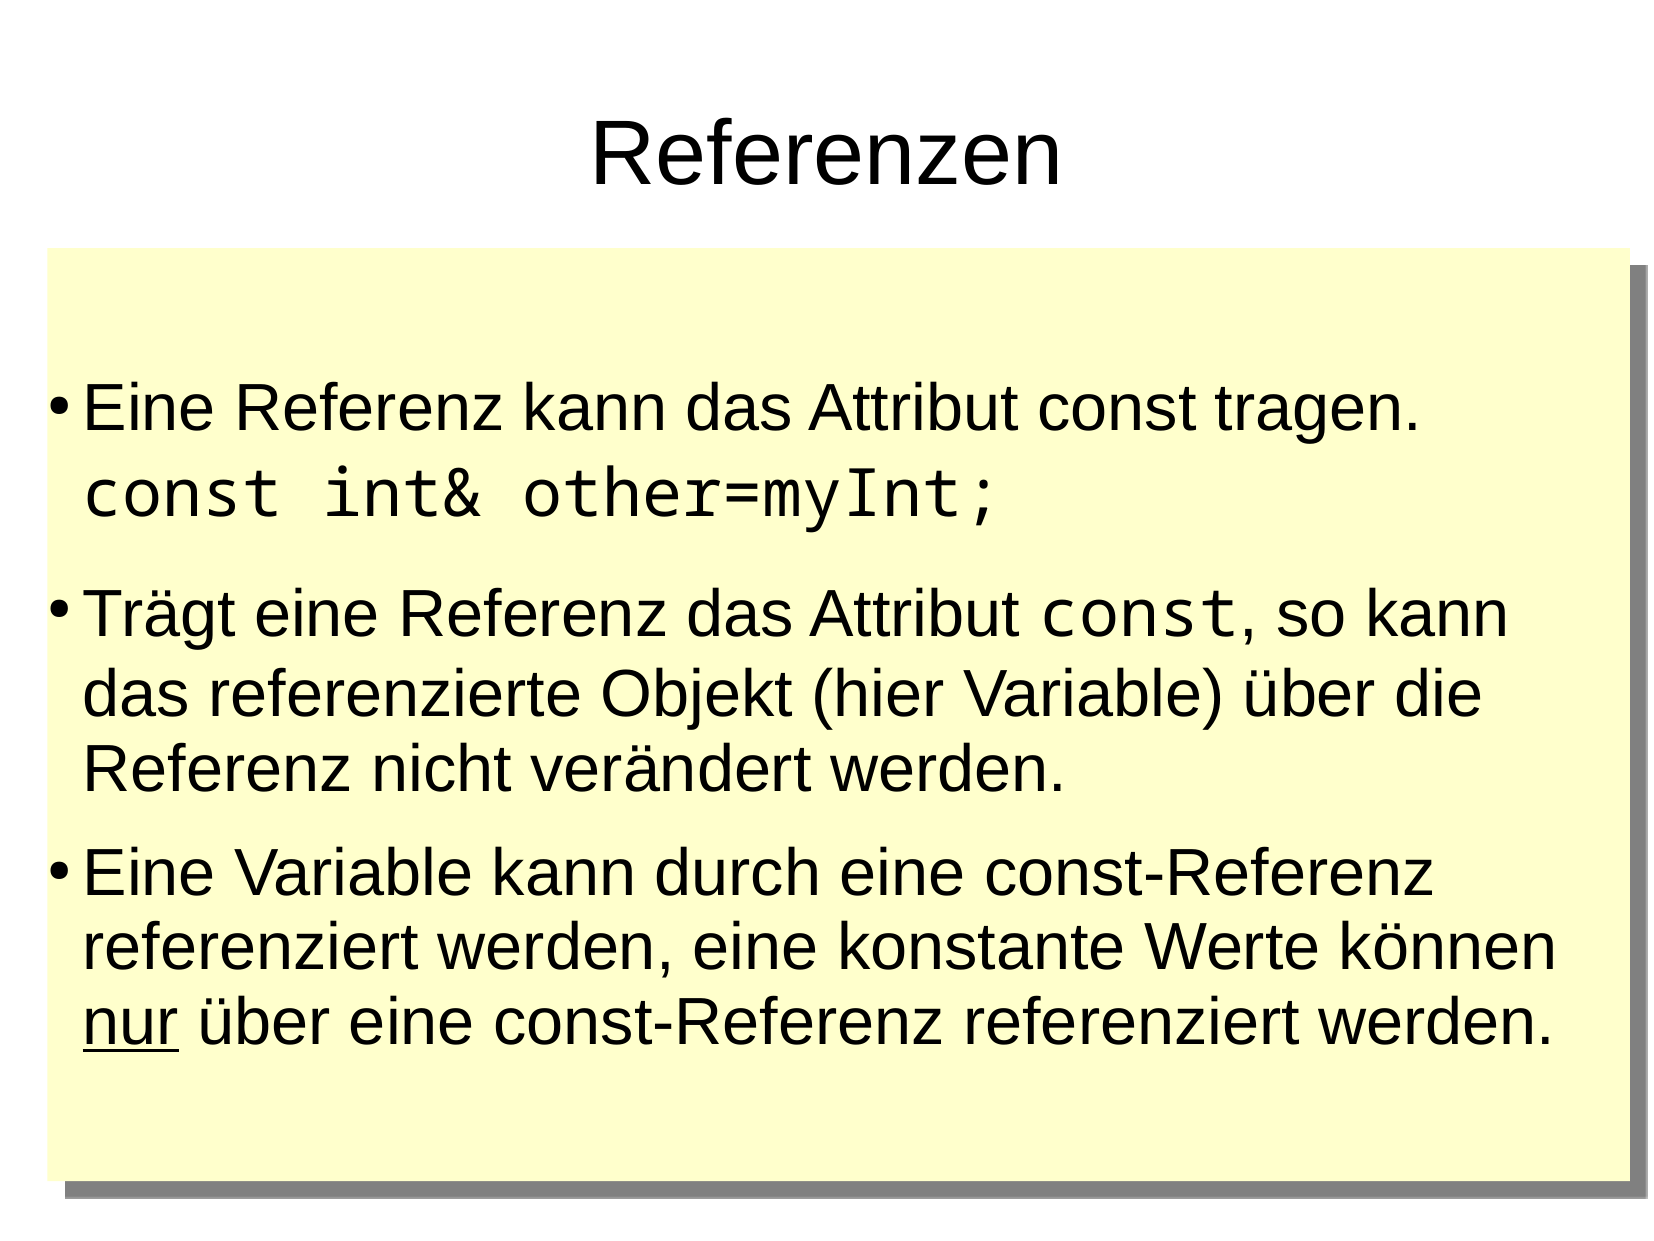

# Referenzen
Eine Referenz kann das Attribut const tragen. const int& other=myInt;
Trägt eine Referenz das Attribut const, so kann das referenzierte Objekt (hier Variable) über die Referenz nicht verändert werden.
Eine Variable kann durch eine const-Referenz referenziert werden, eine konstante Werte können nur über eine const-Referenz referenziert werden.
7